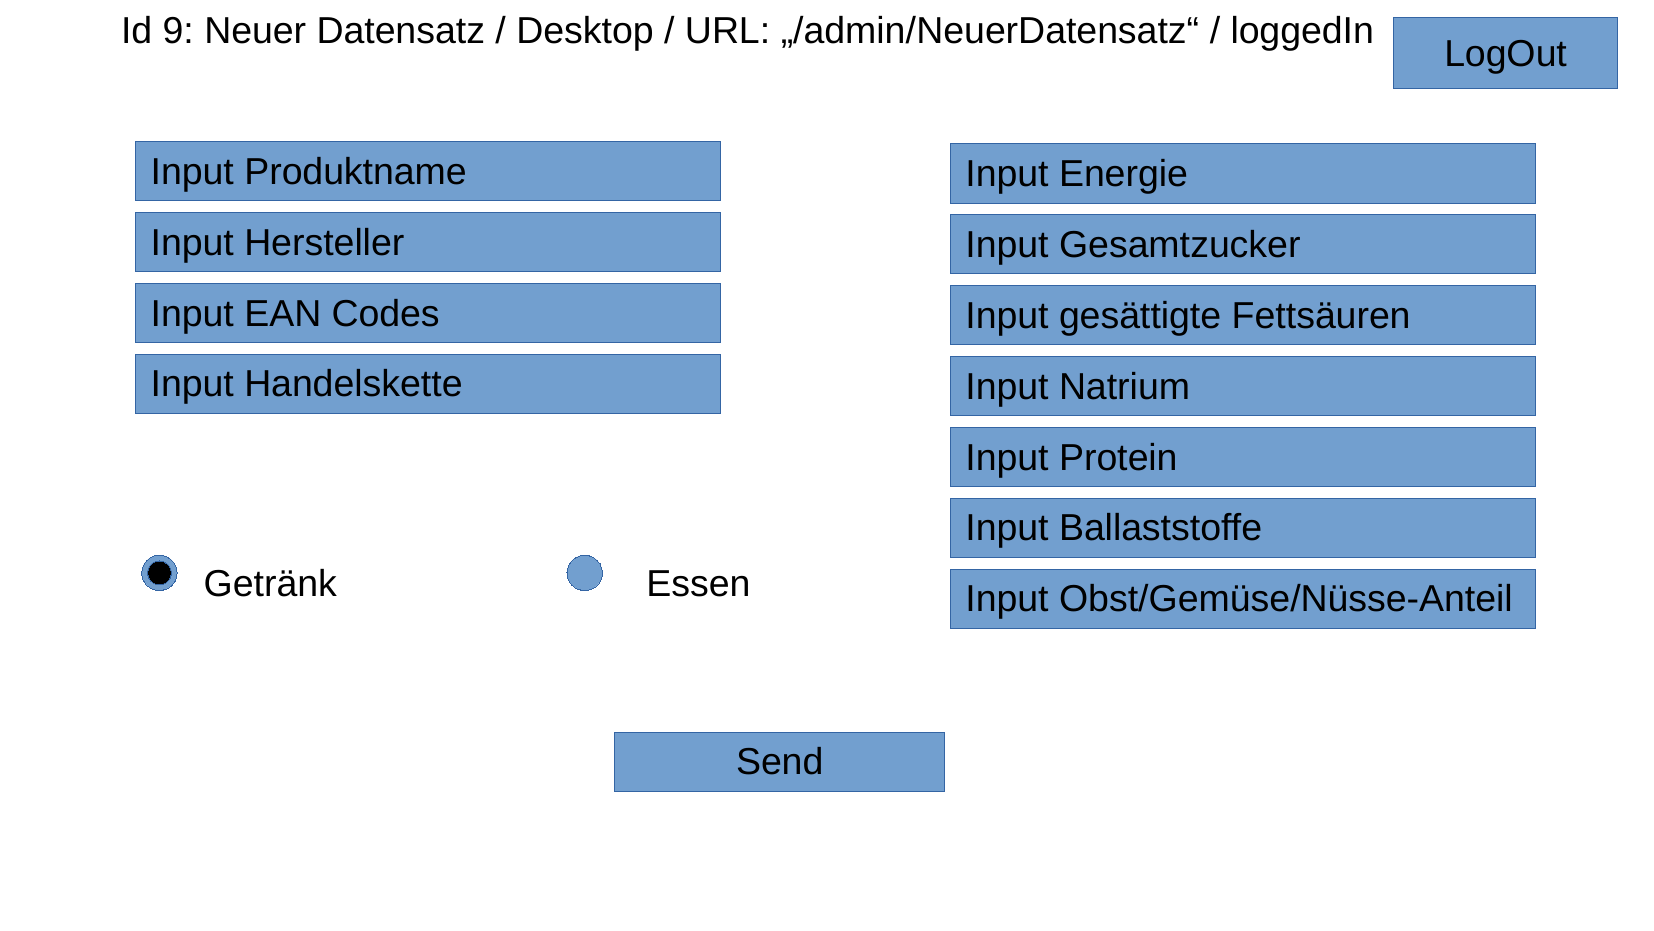

Id 9: Neuer Datensatz / Desktop / URL: „/admin/NeuerDatensatz“ / loggedIn
LogOut
Input Produktname
Input Energie
Input Hersteller
Input Gesamtzucker
Input EAN Codes
Input gesättigte Fettsäuren
Input Handelskette
Input Natrium
Input Protein
Input Ballaststoffe
Getränk
Essen
Input Obst/Gemüse/Nüsse-Anteil
Send